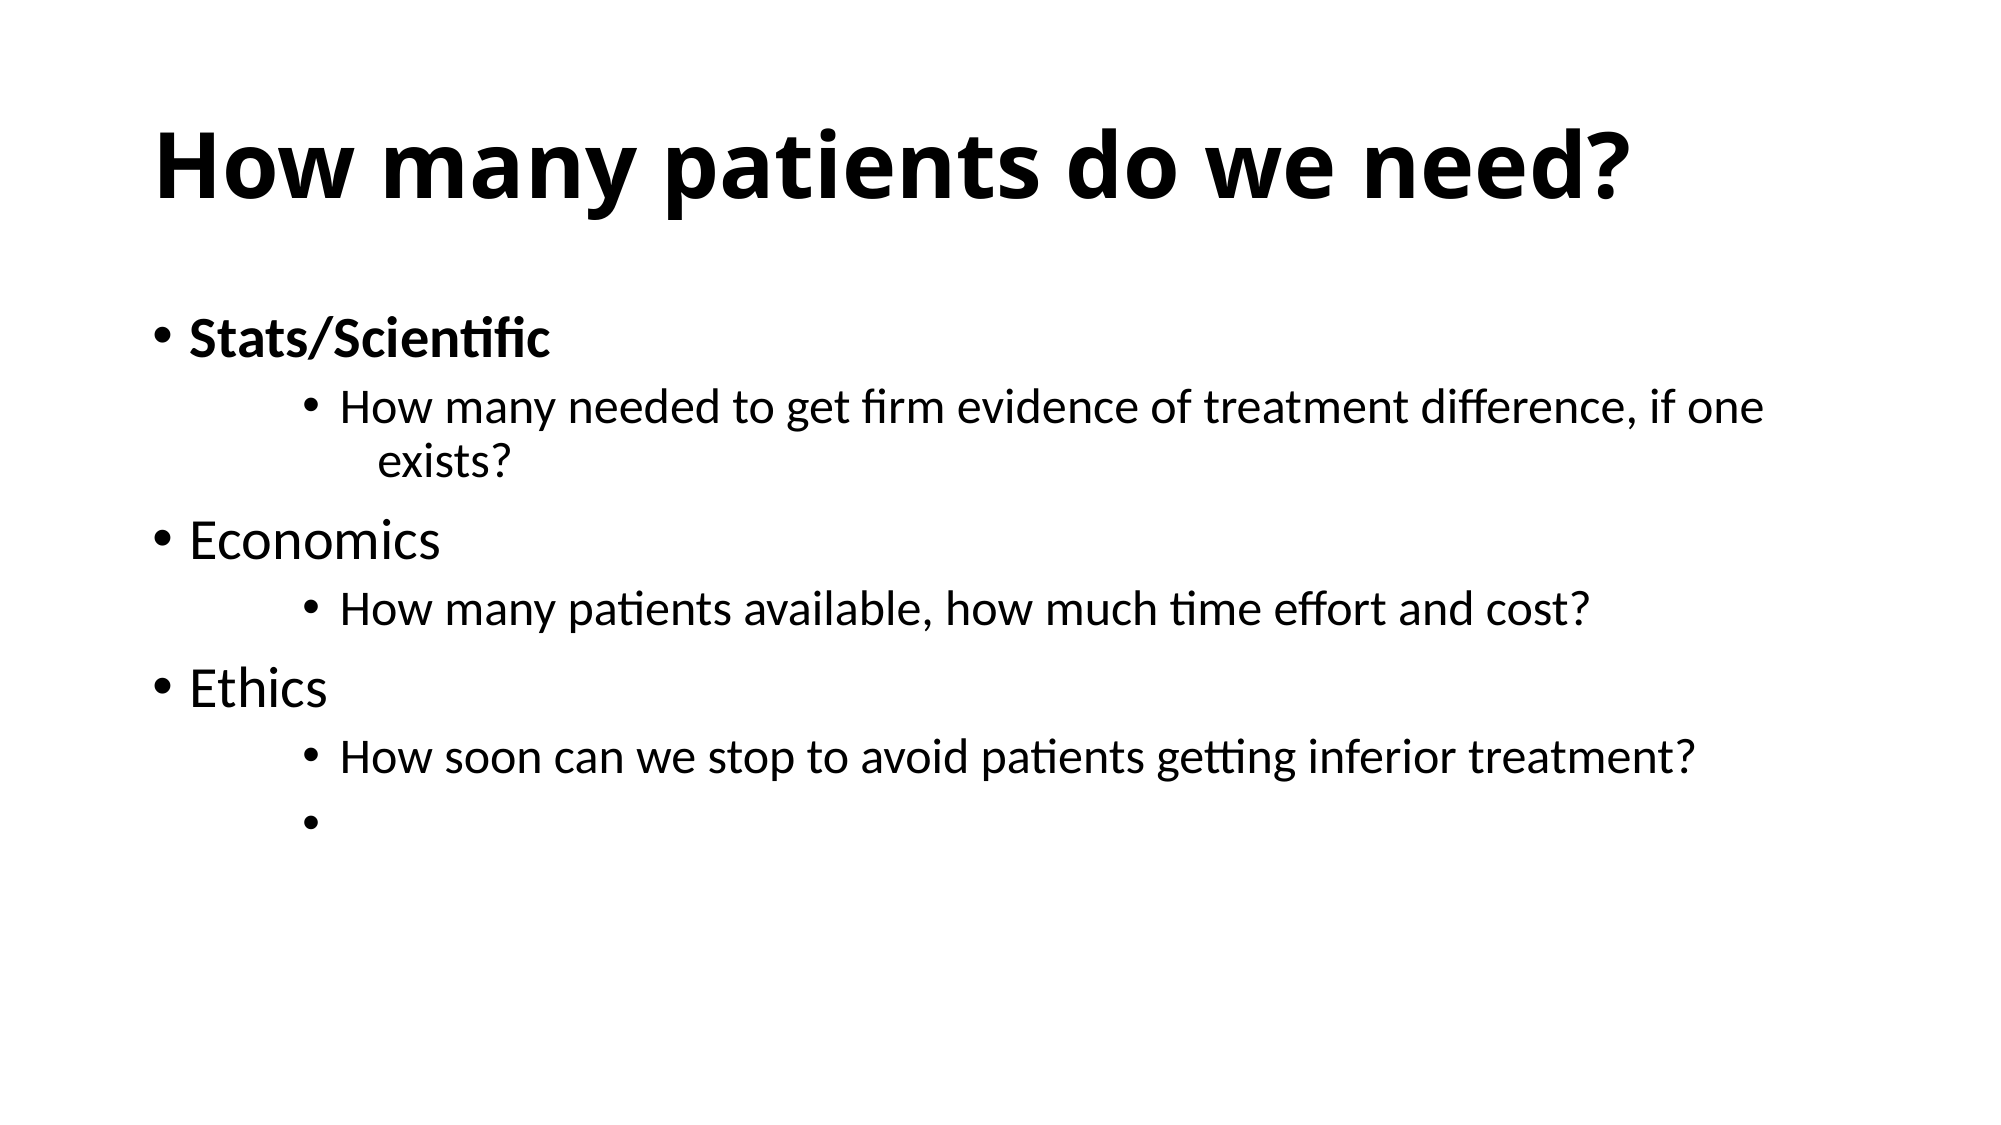

# How many patients do we need?
Stats/Scientific
How many needed to get firm evidence of treatment difference, if one exists?
Economics
How many patients available, how much time effort and cost?
Ethics
How soon can we stop to avoid patients getting inferior treatment?